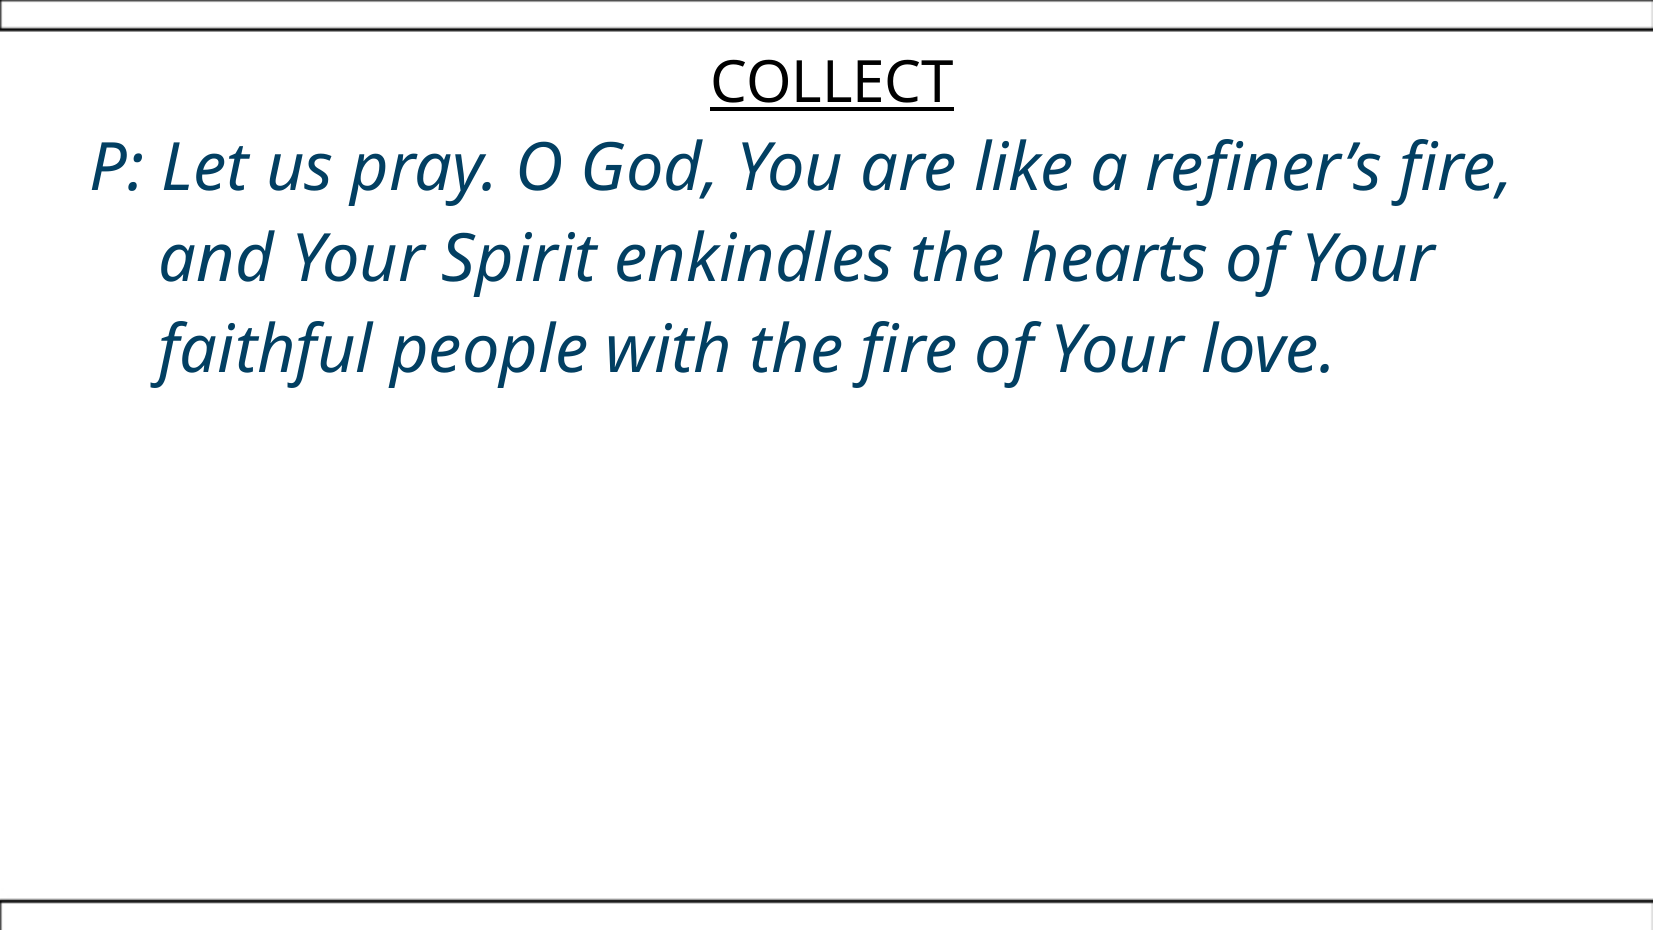

COLLECT
P: Let us pray. O God, You are like a refiner’s fire,
 and Your Spirit enkindles the hearts of Your
 faithful people with the fire of Your love.